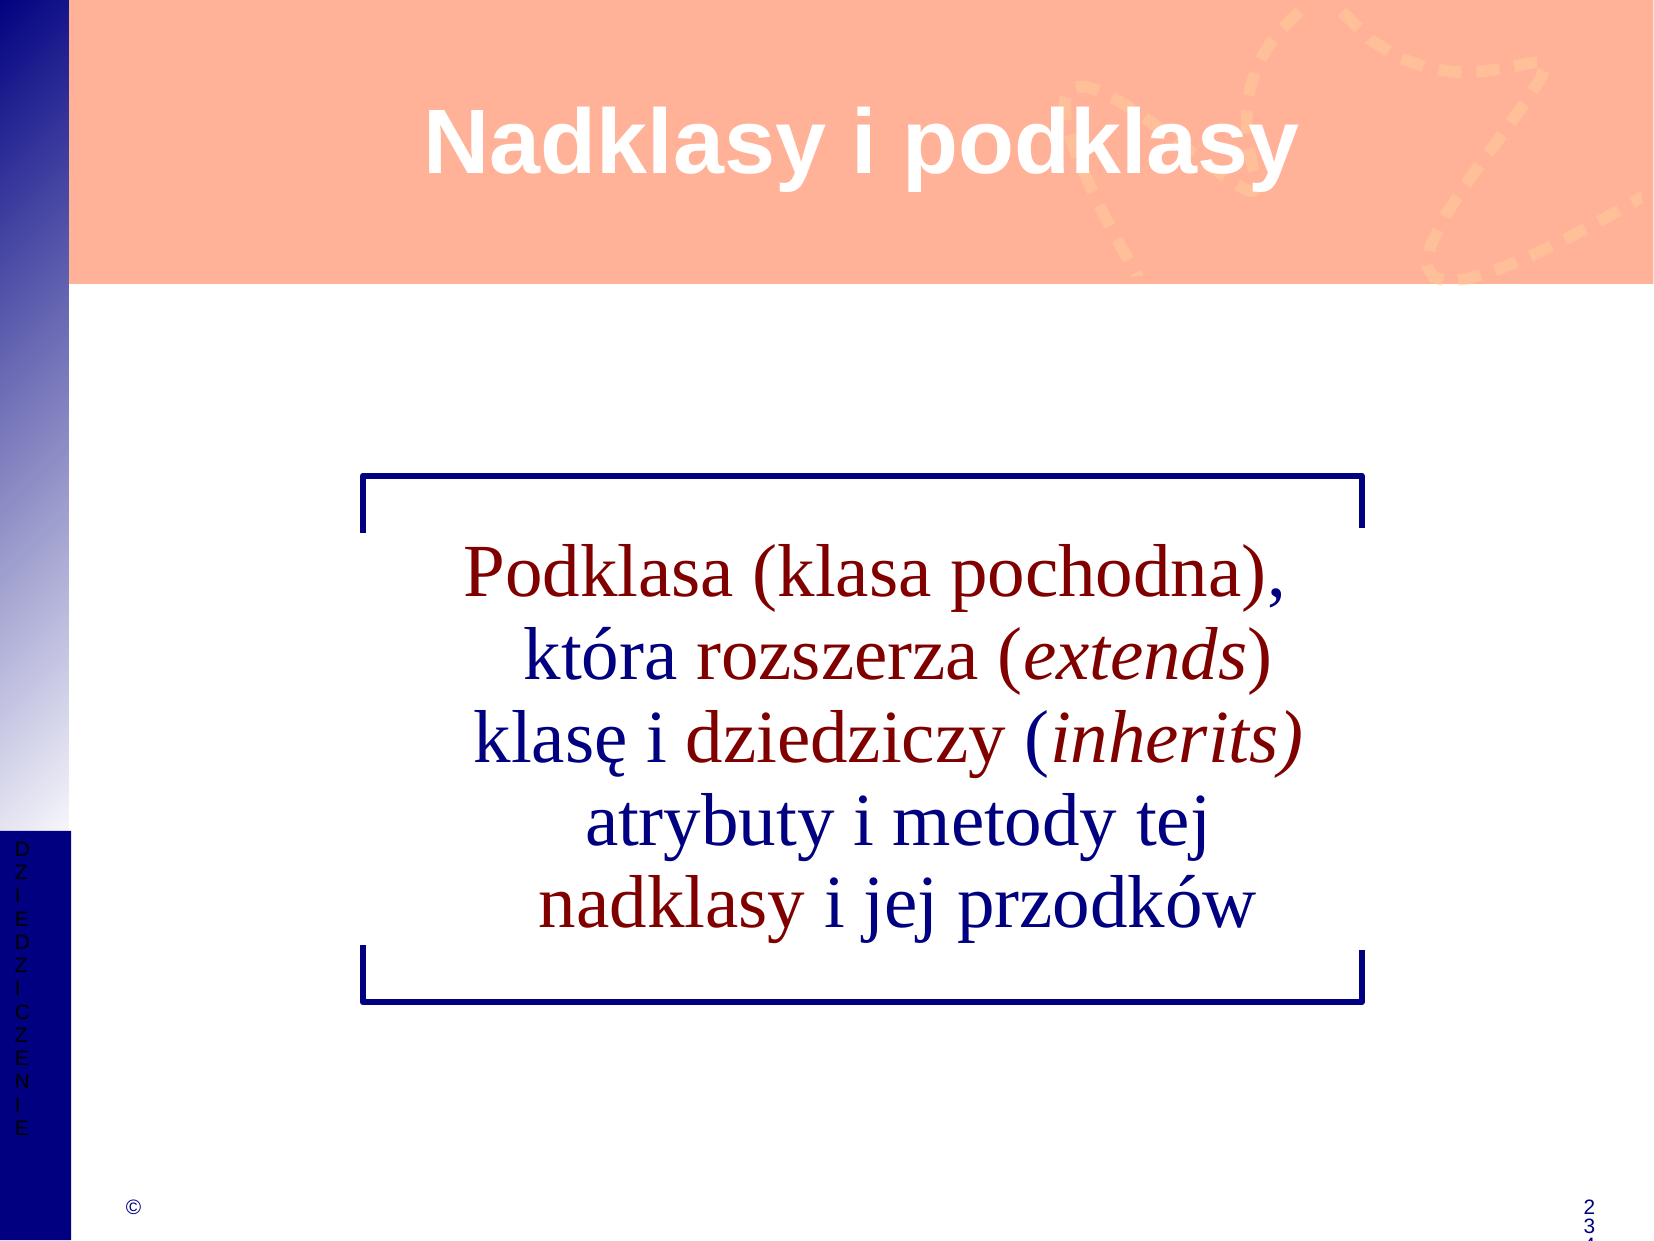

# Nadklasy i podklasy
Podklasa (klasa pochodna), która rozszerza (extends) klasę i dziedziczy (inherits) atrybuty i metody tej nadklasy i jej przodków
D
Z
I
E
D
Z
I
C
Z
E
N
I
E